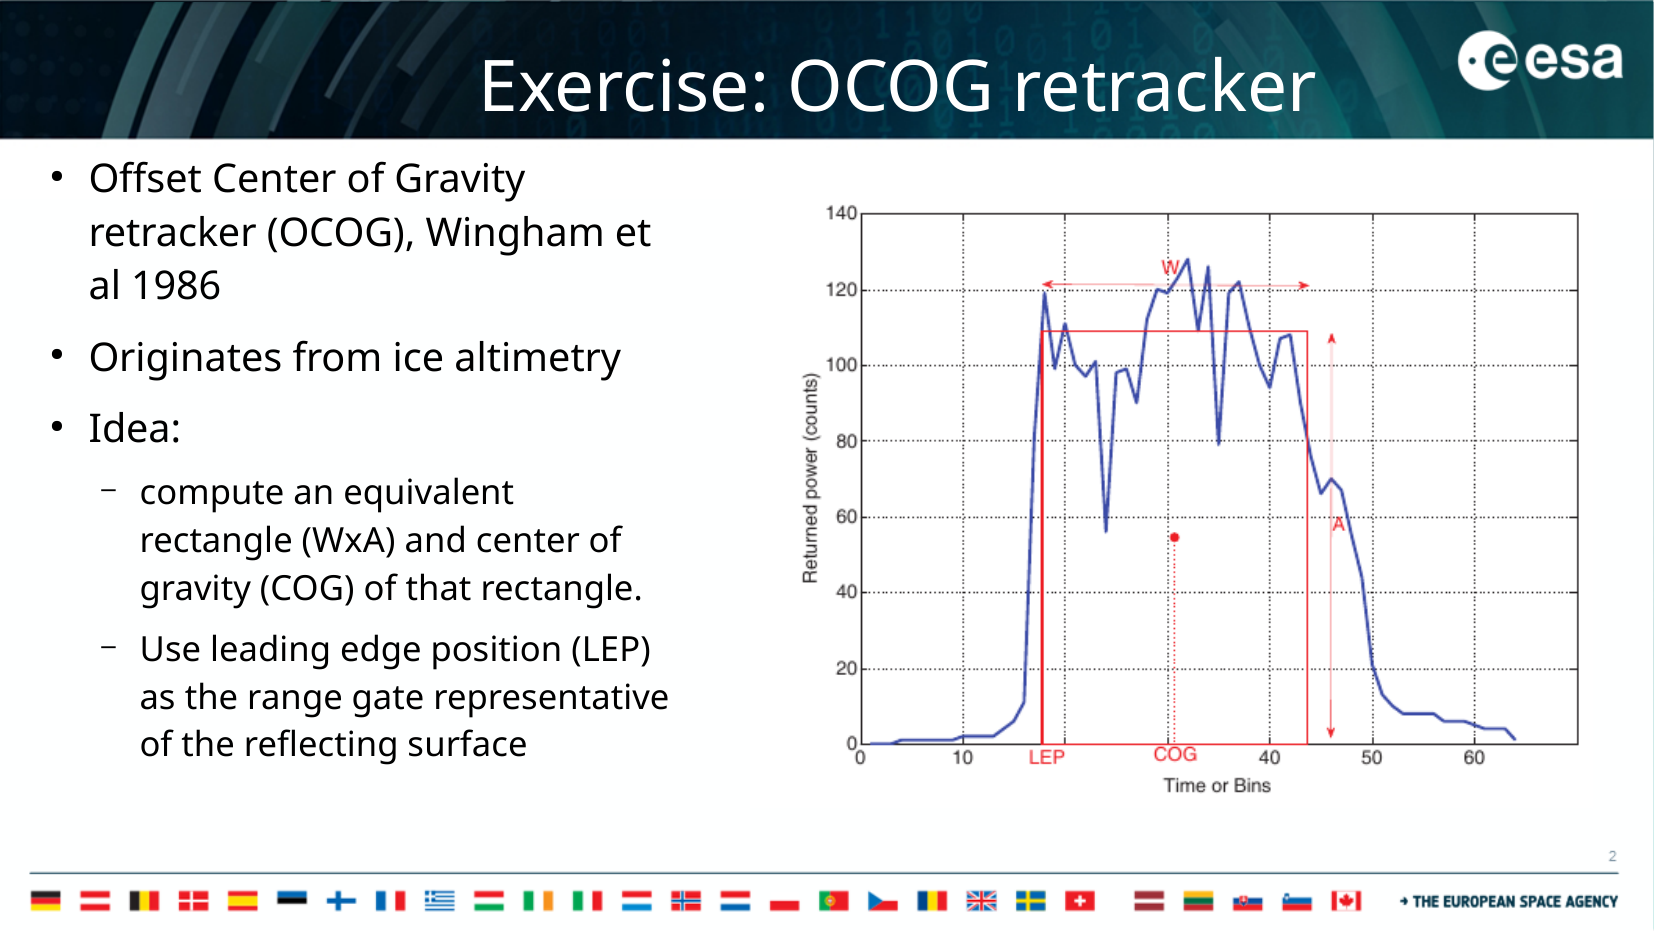

# Exercise: OCOG retracker
Offset Center of Gravity retracker (OCOG), Wingham et al 1986
Originates from ice altimetry
Idea:
compute an equivalent rectangle (WxA) and center of gravity (COG) of that rectangle.
Use leading edge position (LEP) as the range gate representative of the reflecting surface